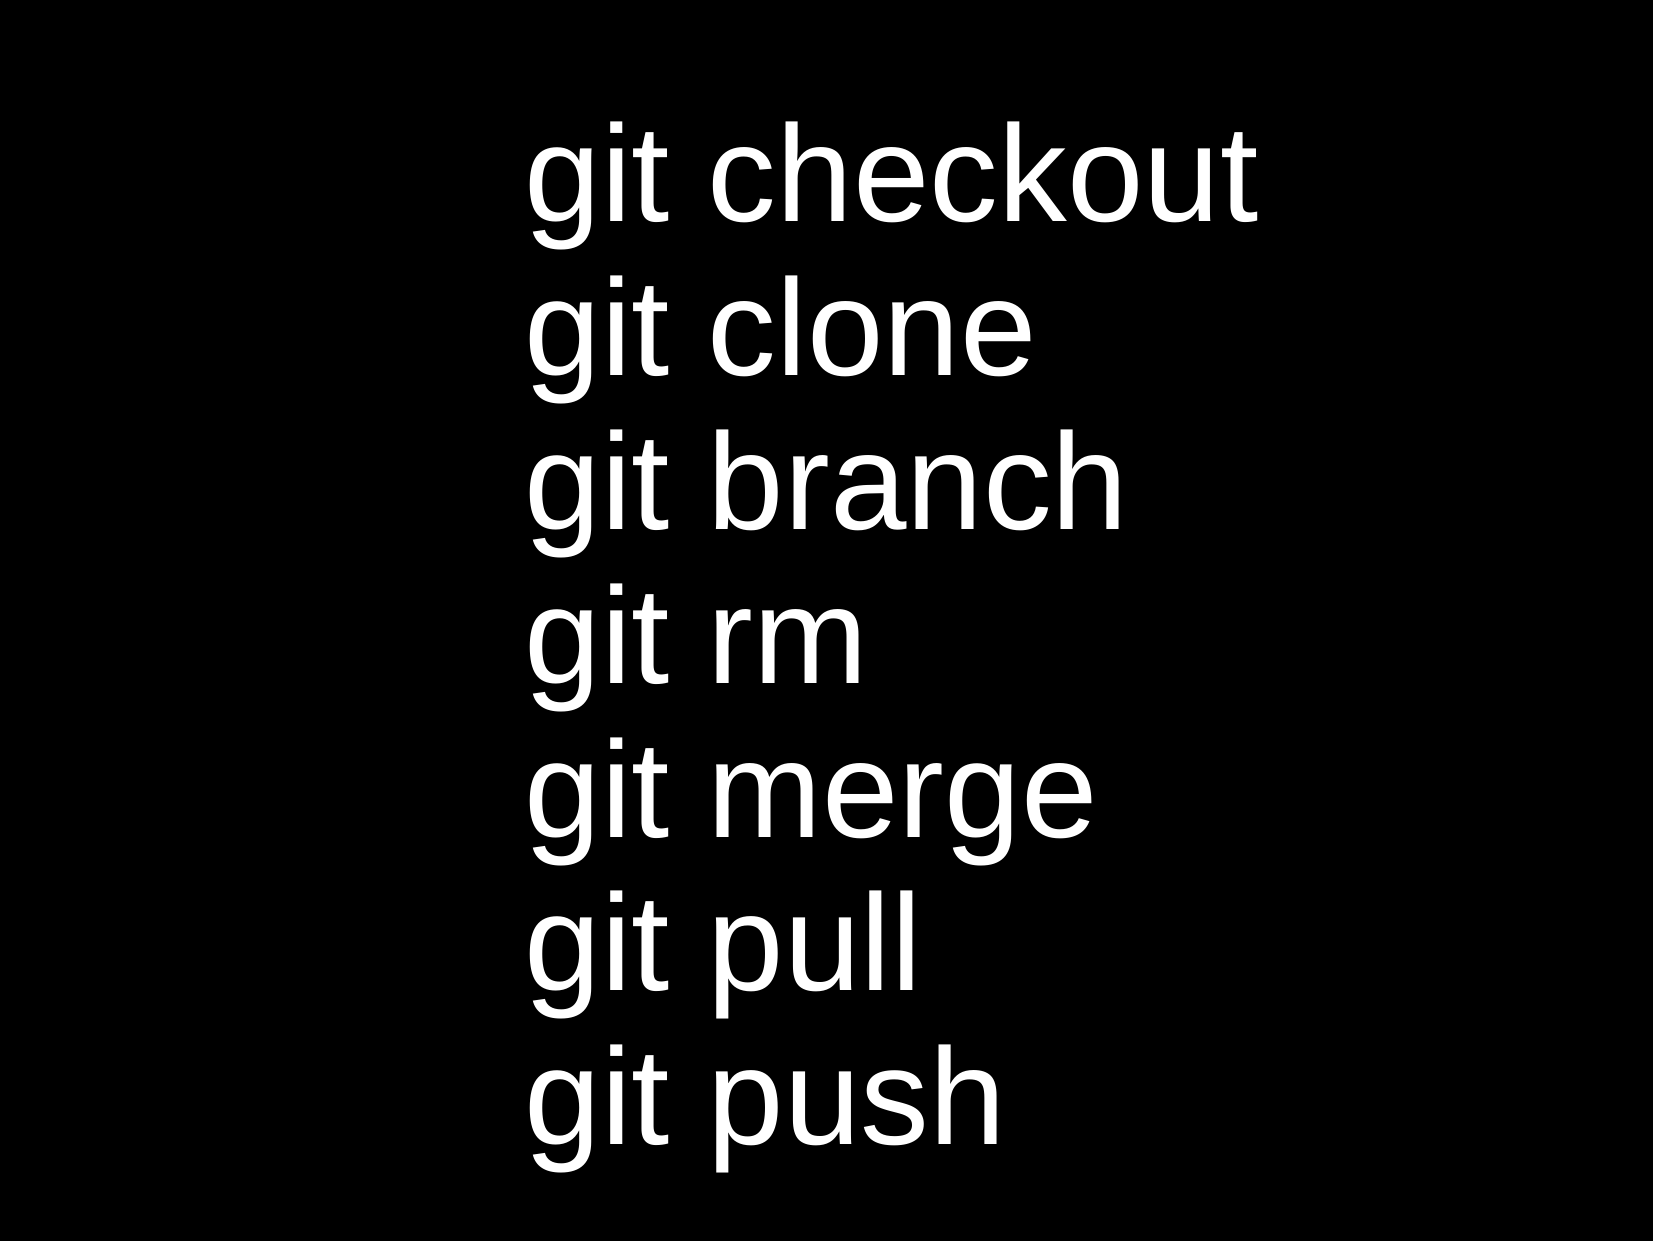

git checkout
git clone
git branch
git rm
git merge
git pull
git push